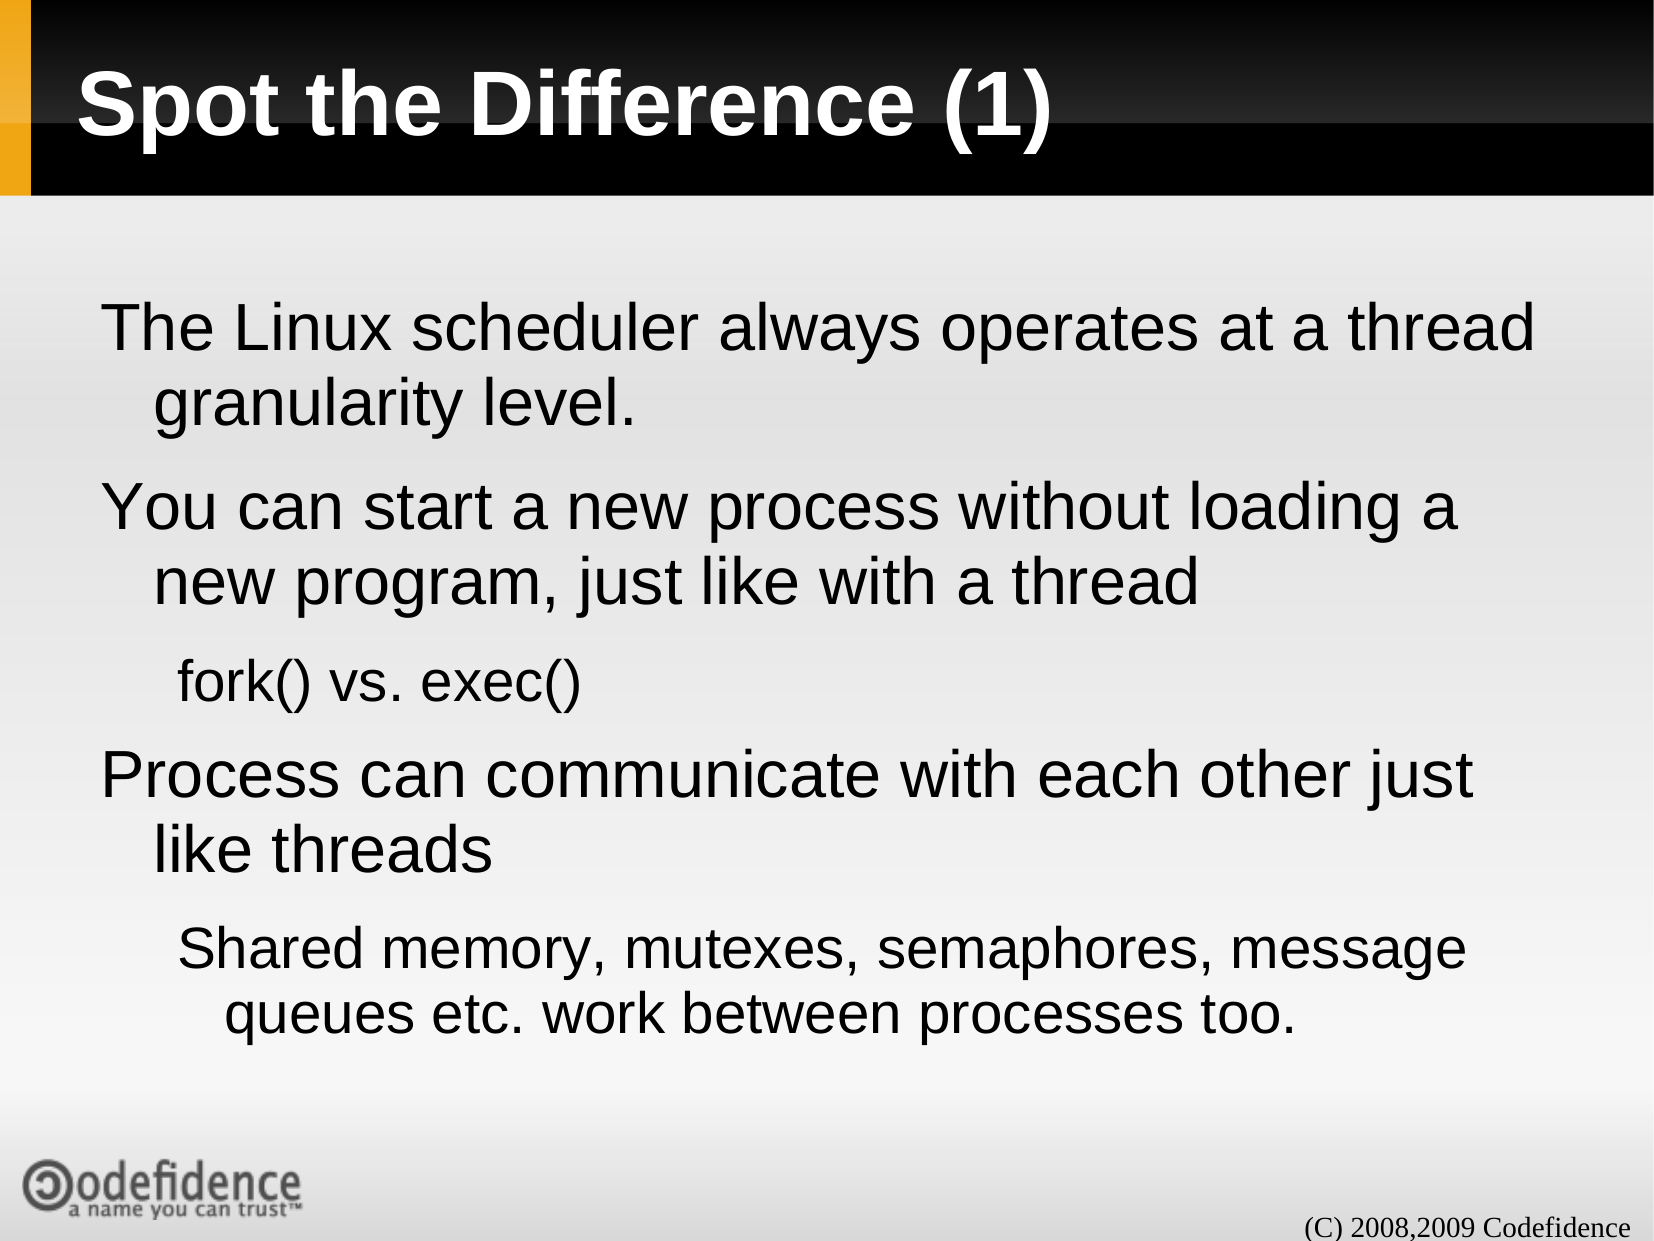

# Spot the Difference (1)
The Linux scheduler always operates at a thread granularity level.
You can start a new process without loading a new program, just like with a thread
fork() vs. exec()
Process can communicate with each other just like threads
Shared memory, mutexes, semaphores, message queues etc. work between processes too.